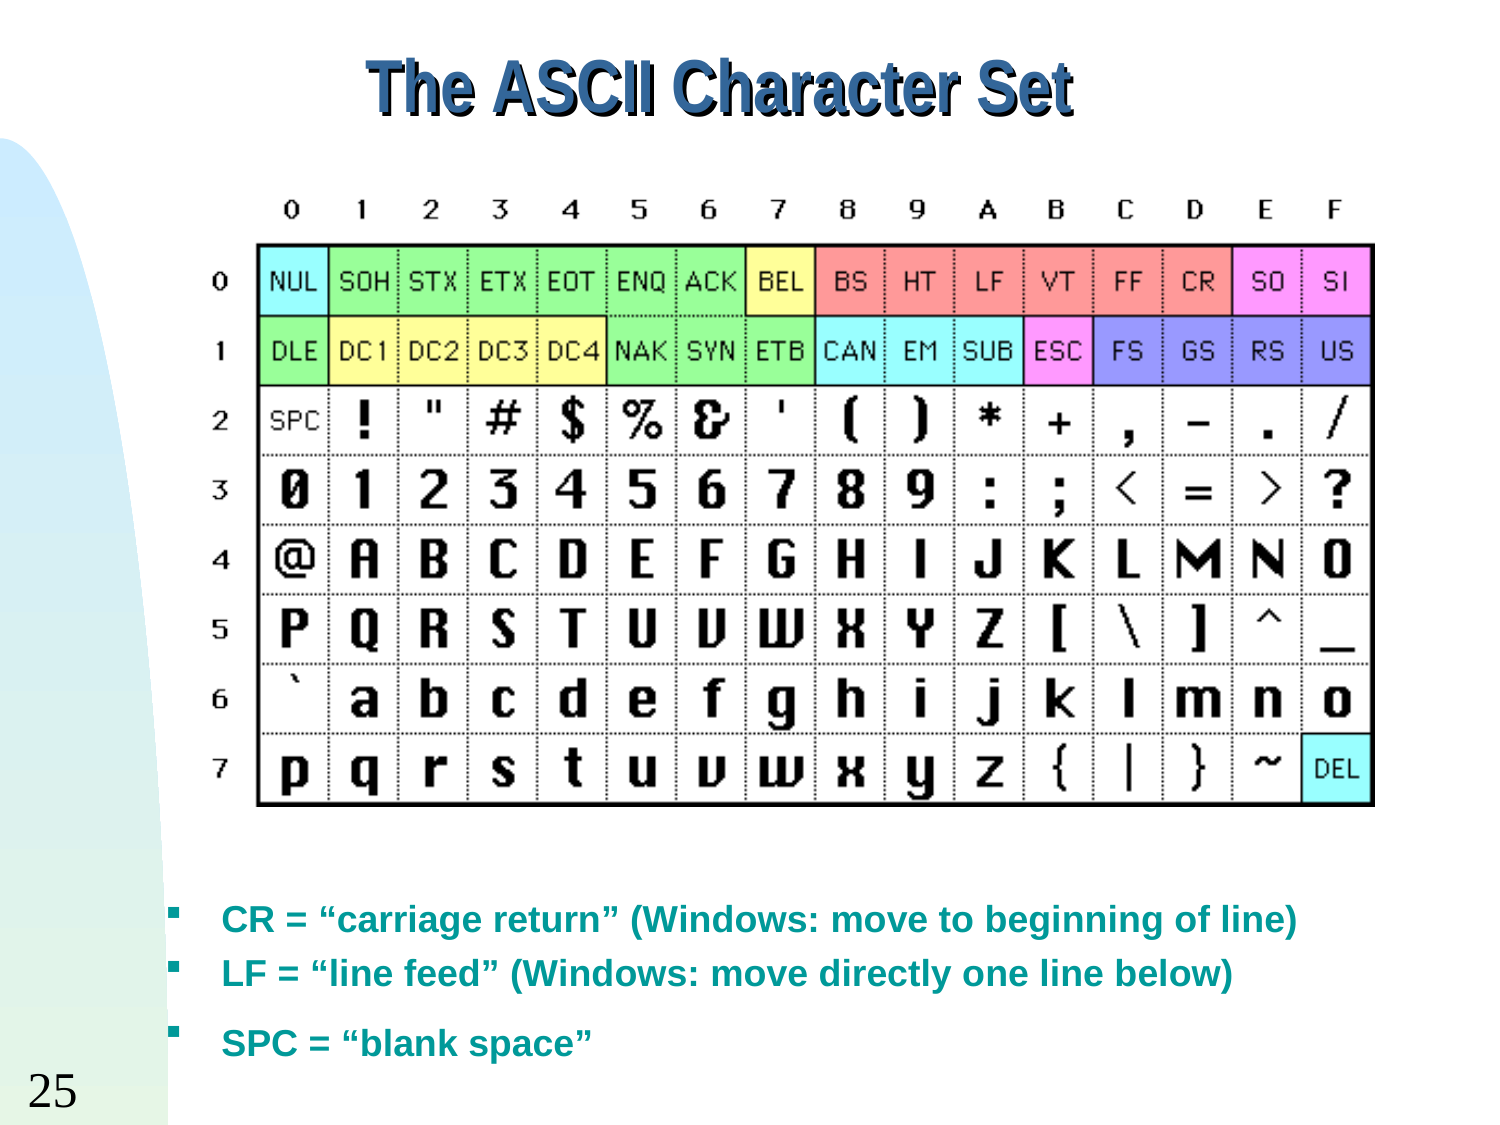

# The ASCII Character Set
CR = “carriage return” (Windows: move to beginning of line)
LF = “line feed” (Windows: move directly one line below)
SPC = “blank space”
25